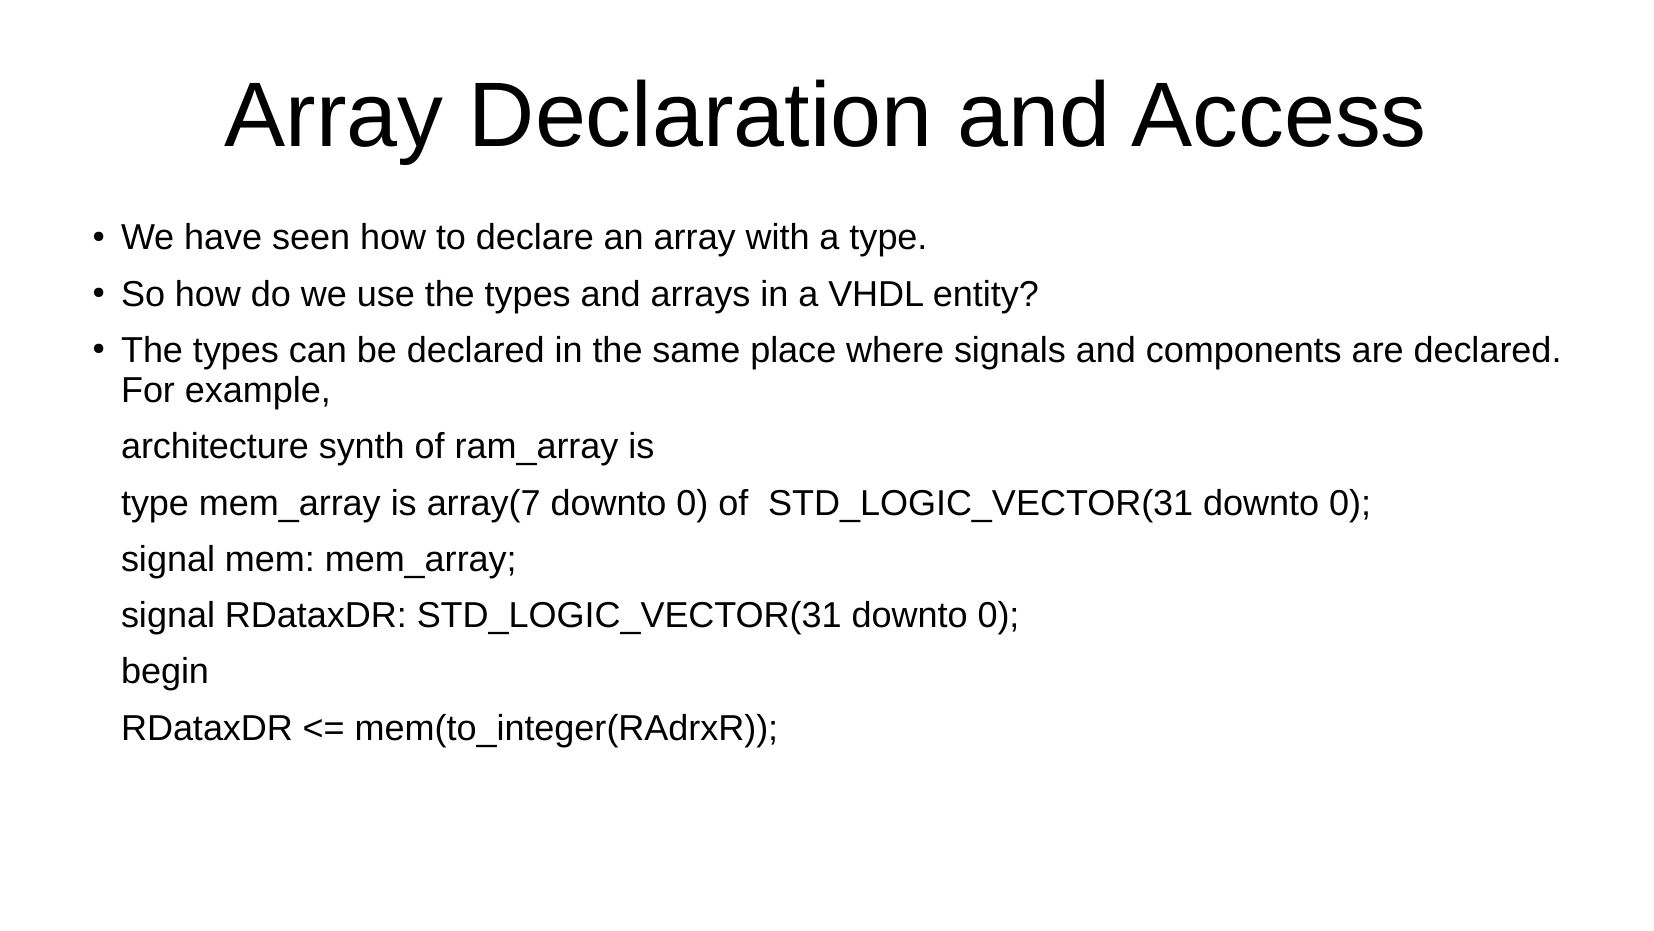

# Array Declaration and Access
We have seen how to declare an array with a type.
So how do we use the types and arrays in a VHDL entity?
The types can be declared in the same place where signals and components are declared. For example,
architecture synth of ram_array is
type mem_array is array(7 downto 0) of STD_LOGIC_VECTOR(31 downto 0);
signal mem: mem_array;
signal RDataxDR: STD_LOGIC_VECTOR(31 downto 0);
begin
RDataxDR <= mem(to_integer(RAdrxR));